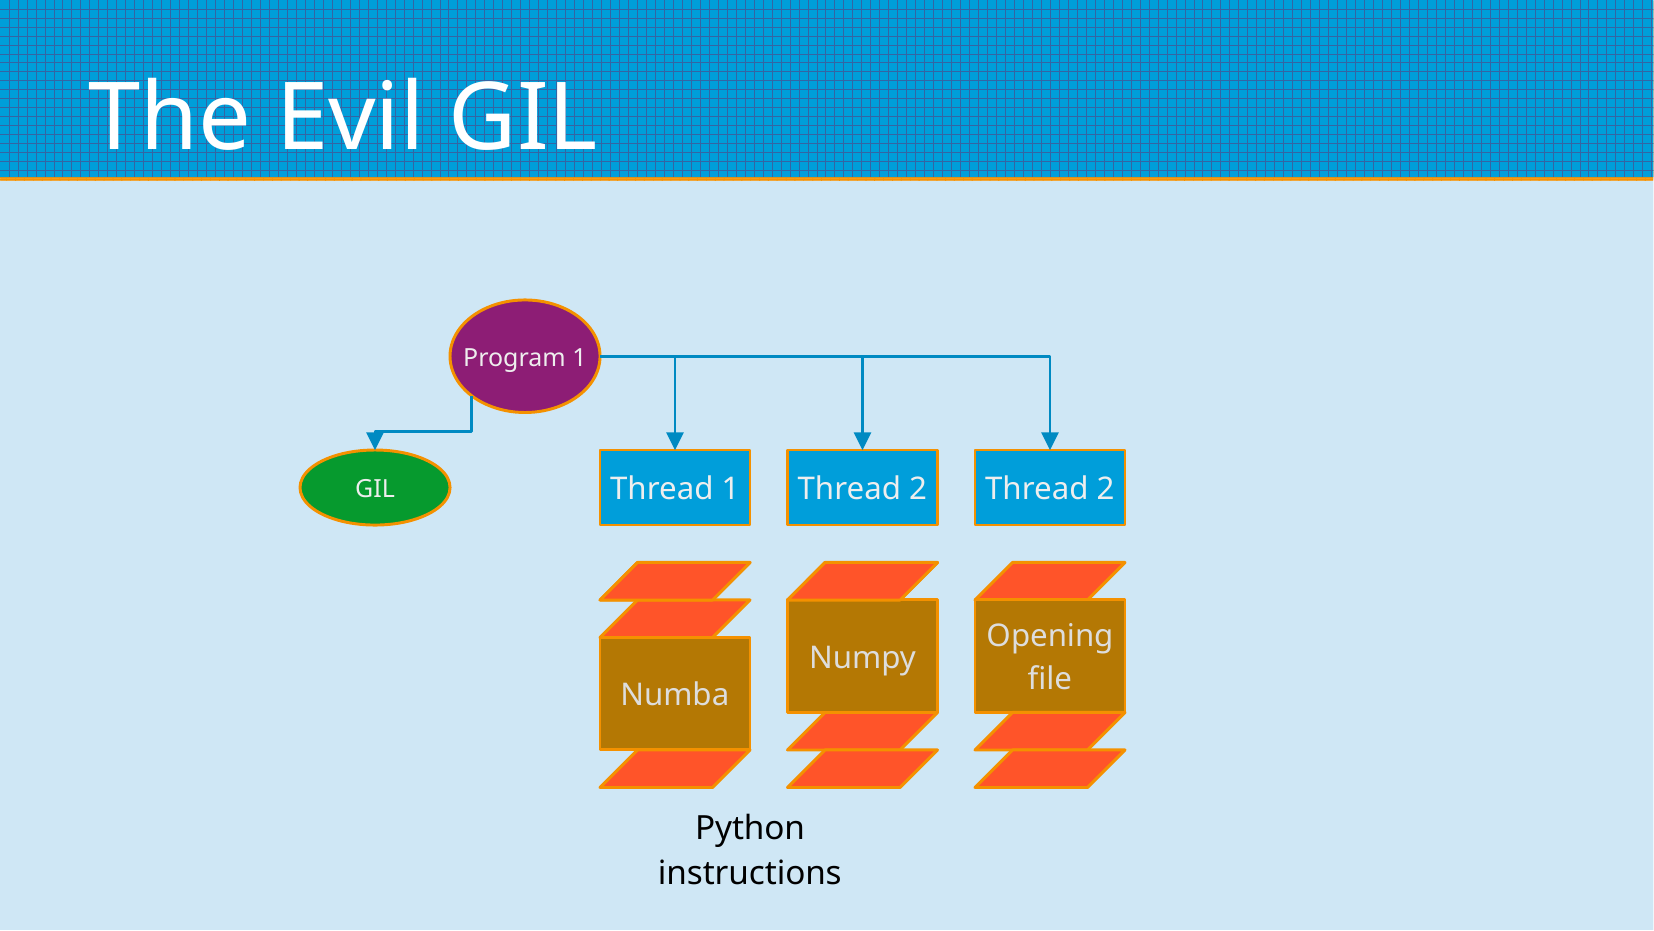

# The Evil GIL
Program 1
GIL
Thread 1
Thread 2
Thread 2
Numpy
Opening
file
Numba
Python instructions